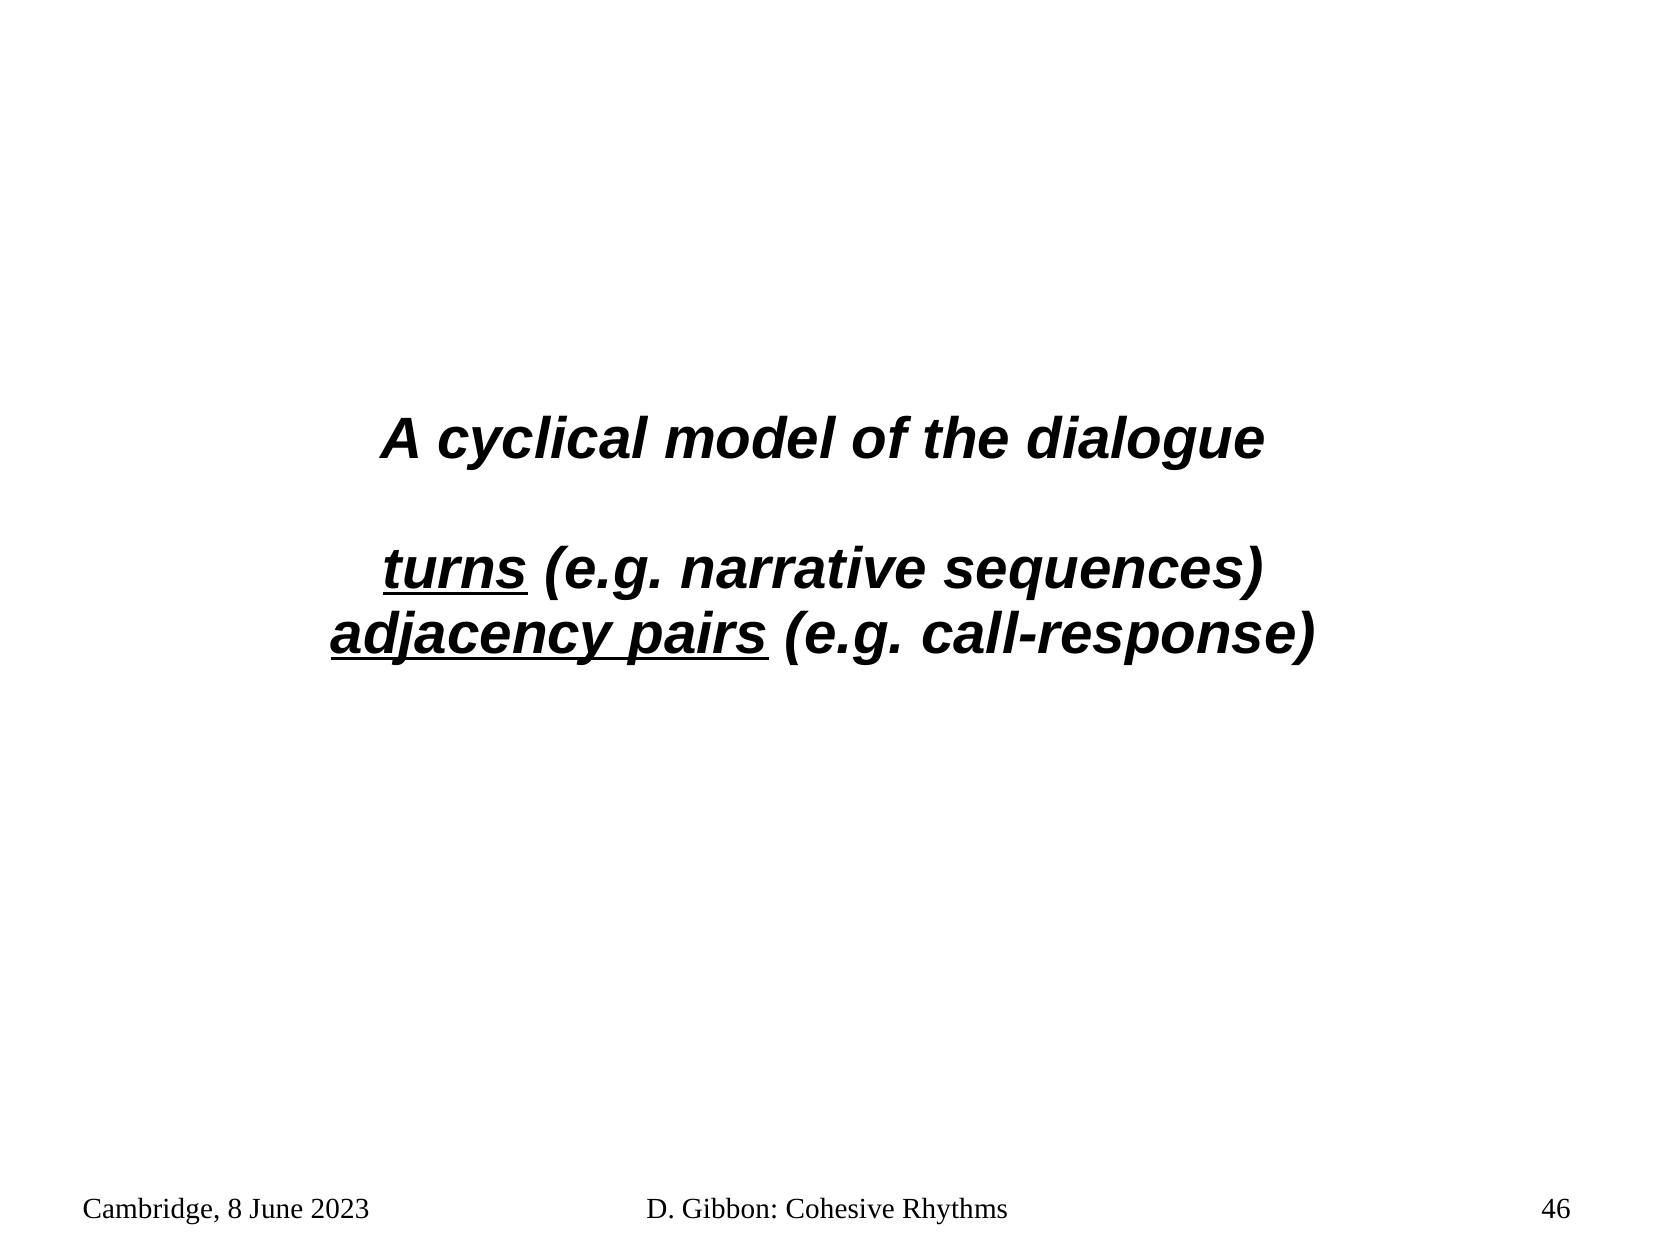

# A cyclical model of the dialogue turns (e.g. narrative sequences) adjacency pairs (e.g. call-response)
Cambridge, 8 June 2023
D. Gibbon: Cohesive Rhythms
46